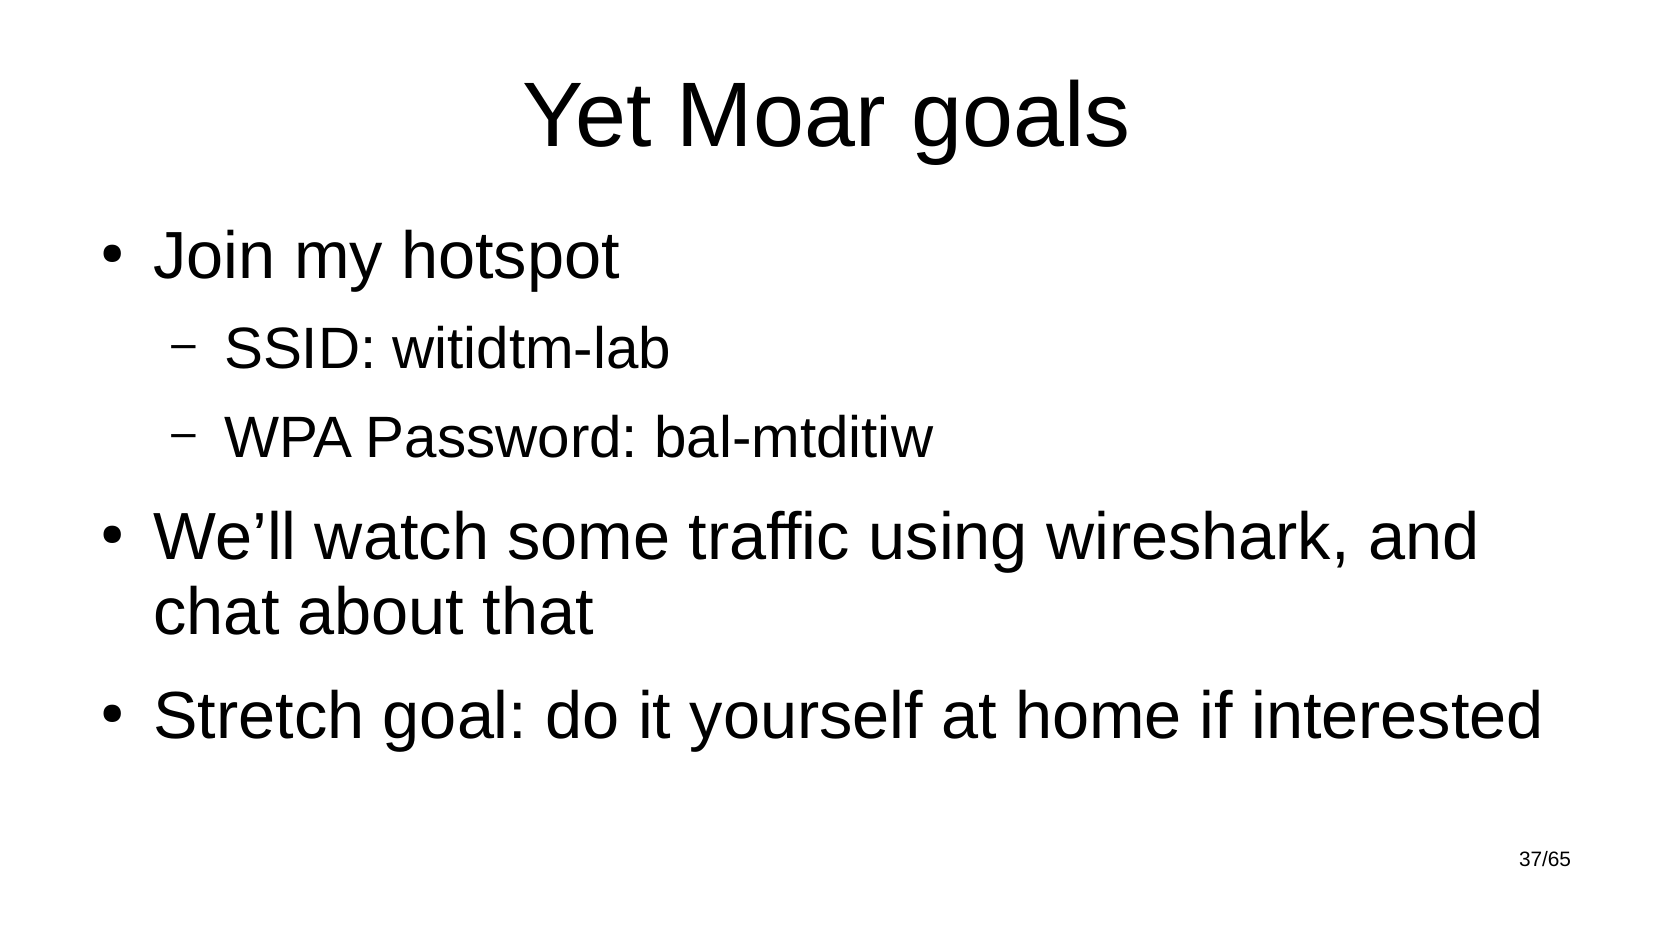

# Yet Moar goals
Join my hotspot
SSID: witidtm-lab
WPA Password: bal-mtditiw
We’ll watch some traffic using wireshark, and chat about that
Stretch goal: do it yourself at home if interested
37